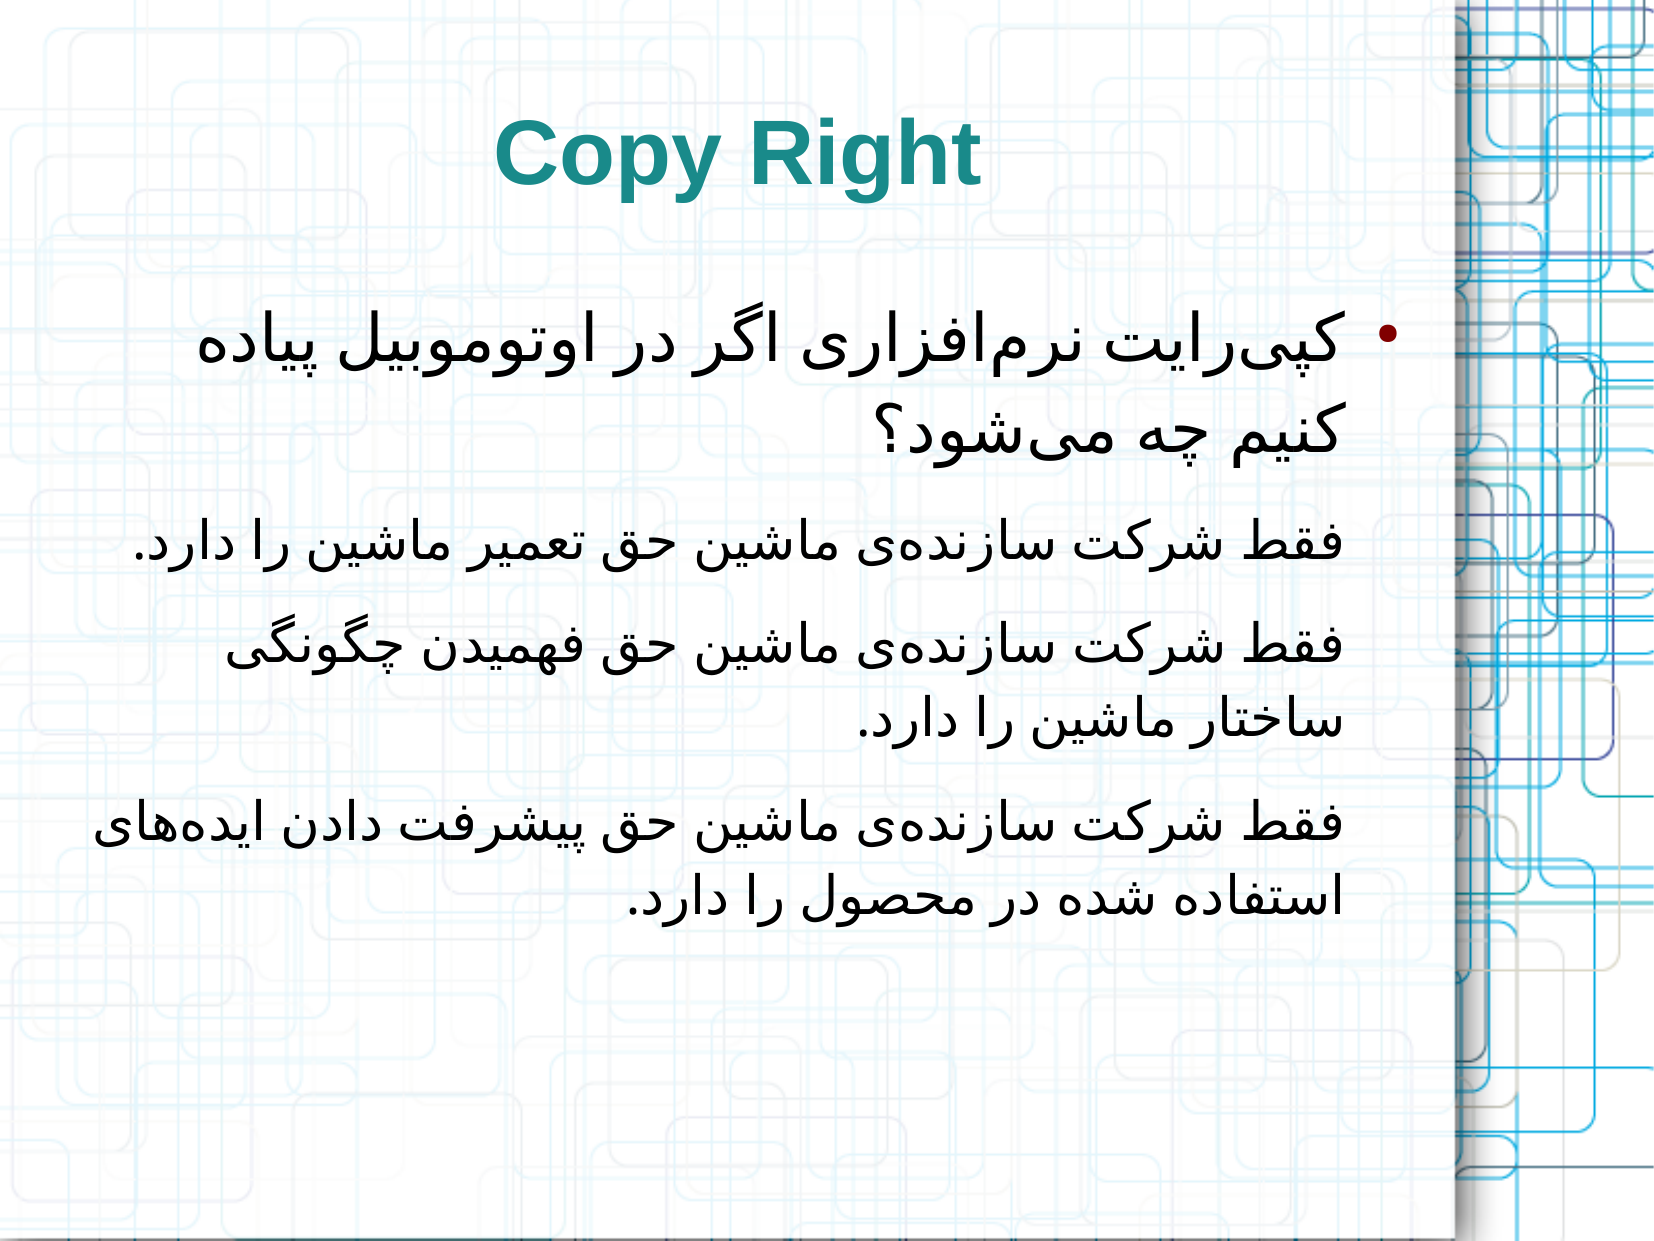

# Copy Right
کپی‌رایت نرم‌افزاری اگر در اوتوموبیل پیاده کنیم چه می‌شود؟
فقط شرکت سازنده‌ی ماشین حق تعمیر ماشین را دارد.
فقط شرکت سازنده‌ی ماشین حق فهمیدن چگونگی ساختار ماشین را دارد.
فقط شرکت سازنده‌ی ماشین حق پیشرفت دادن ایده‌های استفاده شده در محصول را دارد.